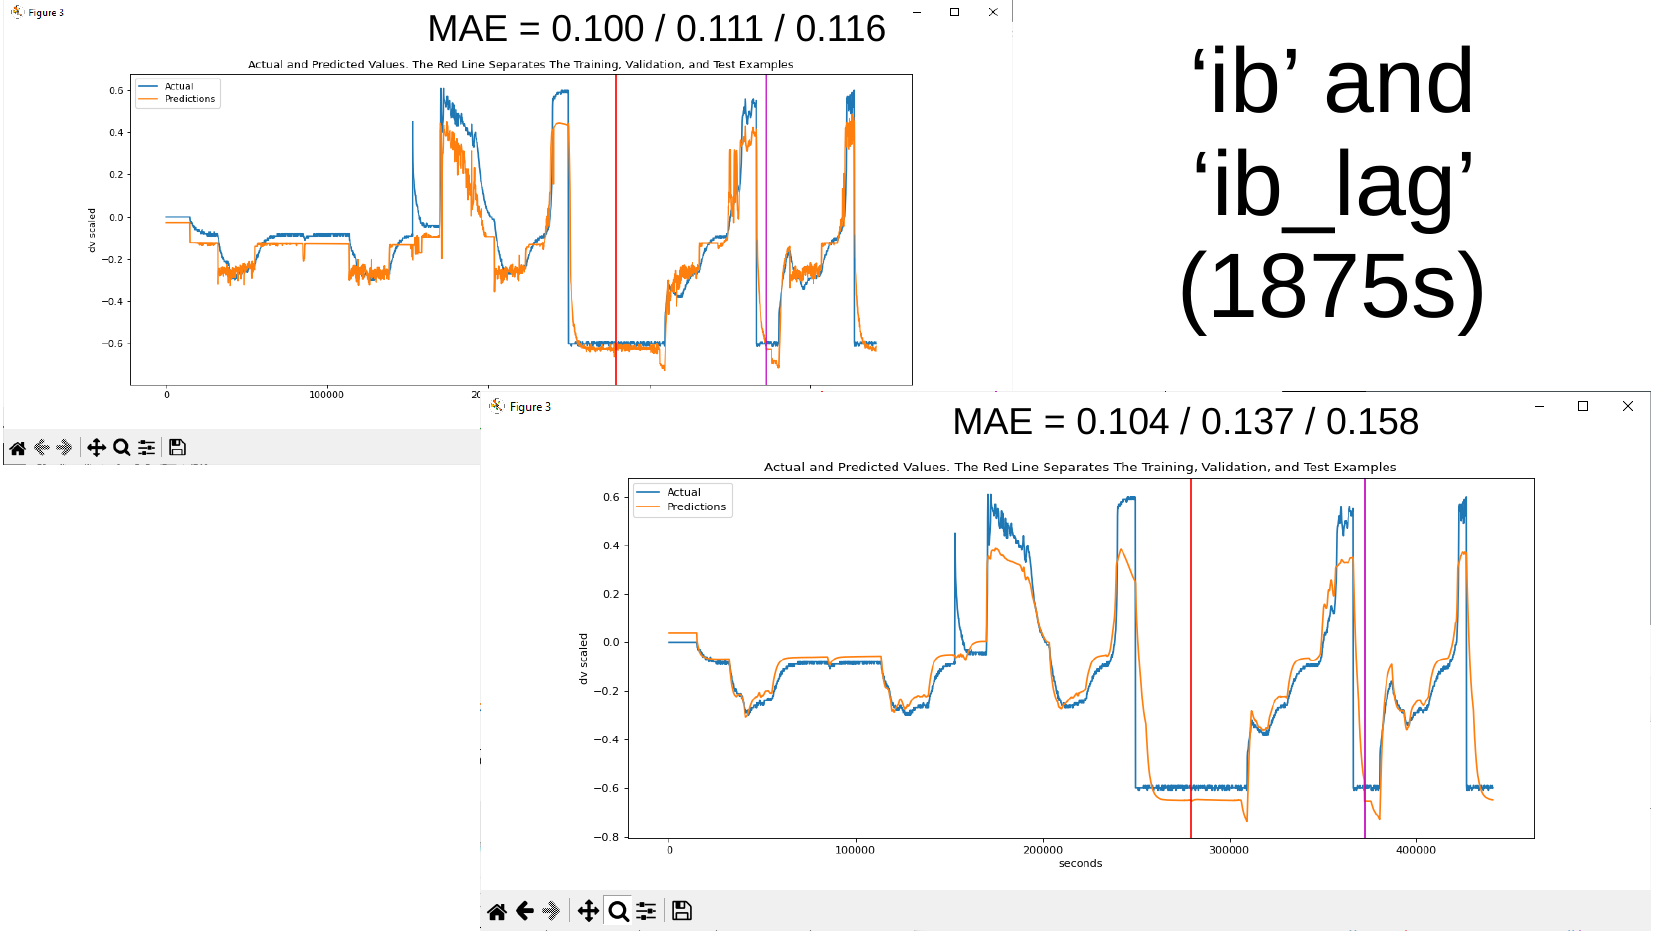

MAE = 0.100 / 0.111 / 0.116
# ‘ib’ and ‘ib_lag’ (1875s)
MAE = 0.104 / 0.137 / 0.158